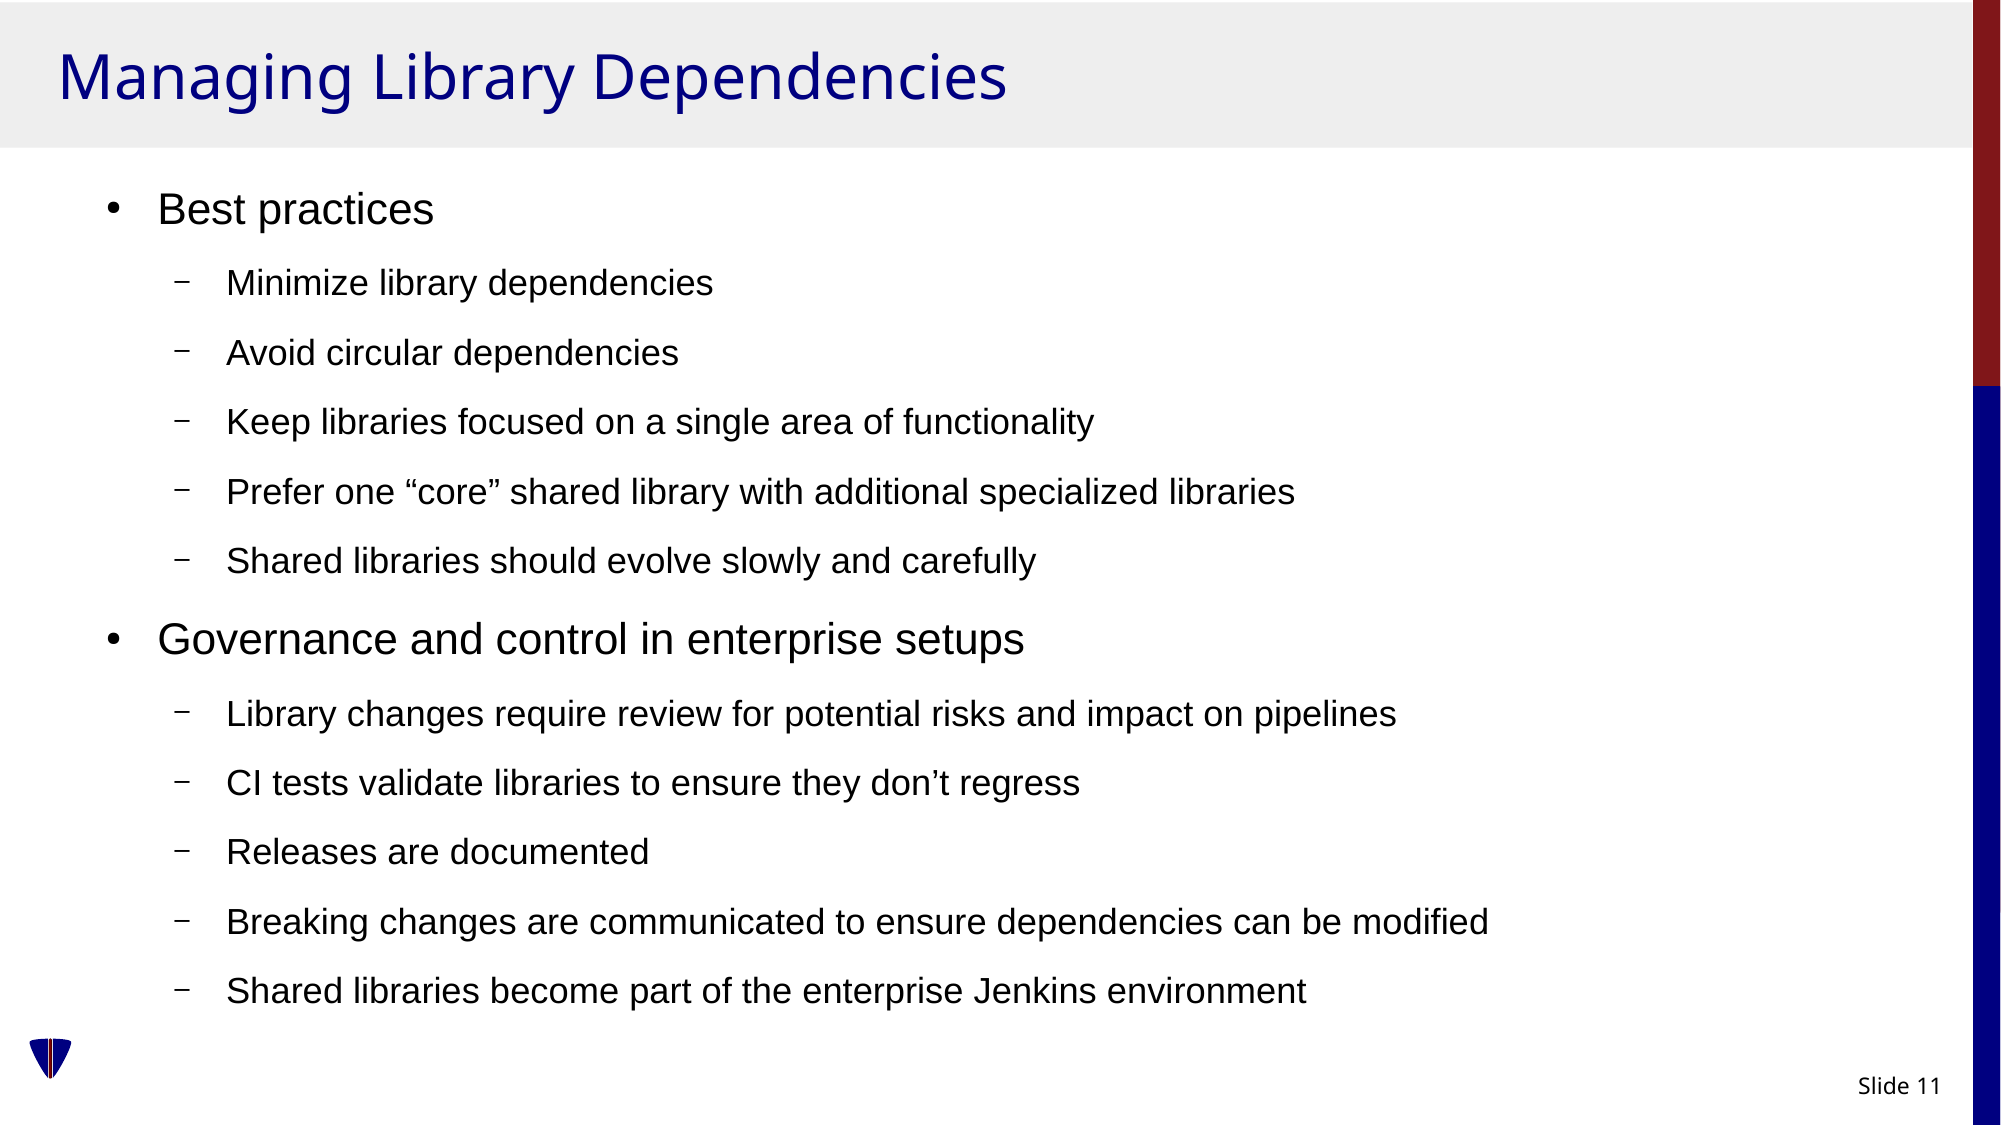

# Managing Library Dependencies
Best practices
Minimize library dependencies
Avoid circular dependencies
Keep libraries focused on a single area of functionality
Prefer one “core” shared library with additional specialized libraries
Shared libraries should evolve slowly and carefully
Governance and control in enterprise setups
Library changes require review for potential risks and impact on pipelines
CI tests validate libraries to ensure they don’t regress
Releases are documented
Breaking changes are communicated to ensure dependencies can be modified
Shared libraries become part of the enterprise Jenkins environment